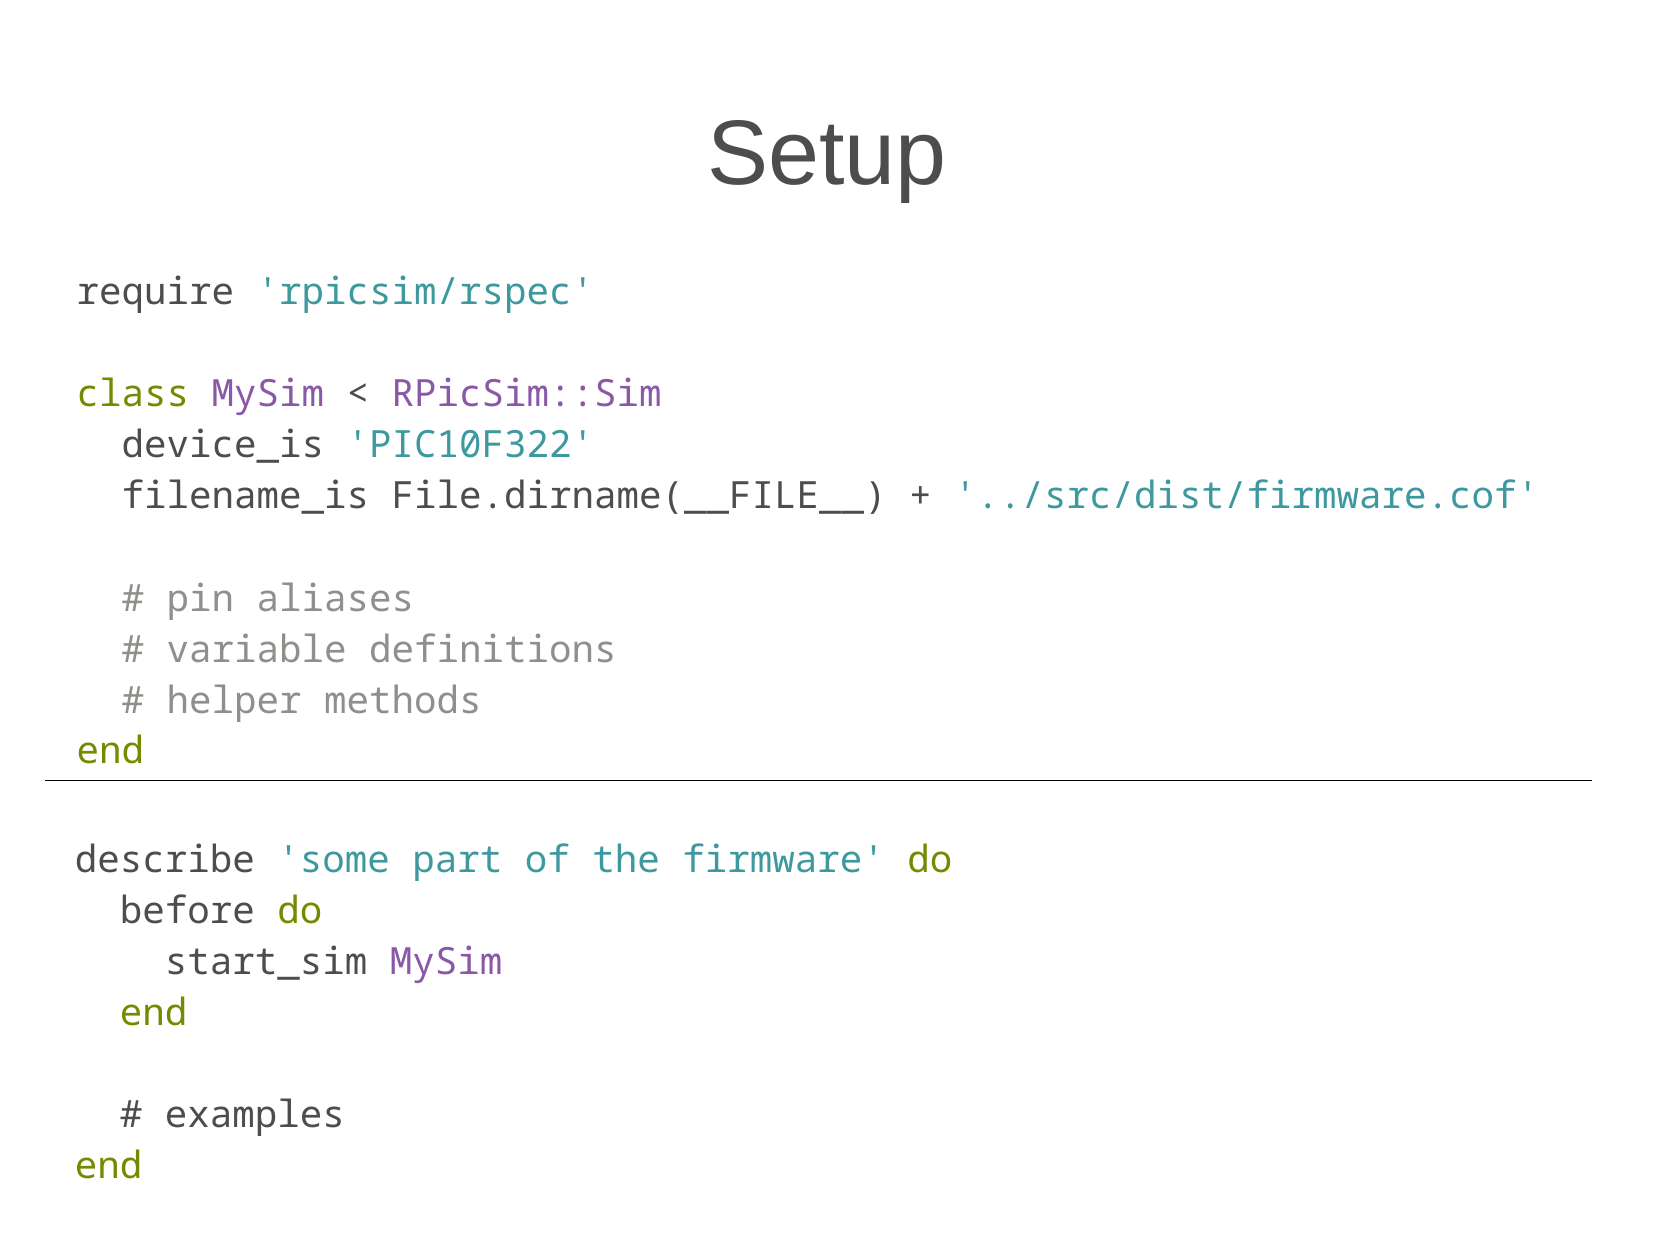

# Setup
require 'rpicsim/rspec'
class MySim < RPicSim::Sim
 device_is 'PIC10F322'
 filename_is File.dirname(__FILE__) + '../src/dist/firmware.cof'
 # pin aliases
 # variable definitions
 # helper methods
end
describe 'some part of the firmware' do
 before do
 start_sim MySim
 end
 # examples
end